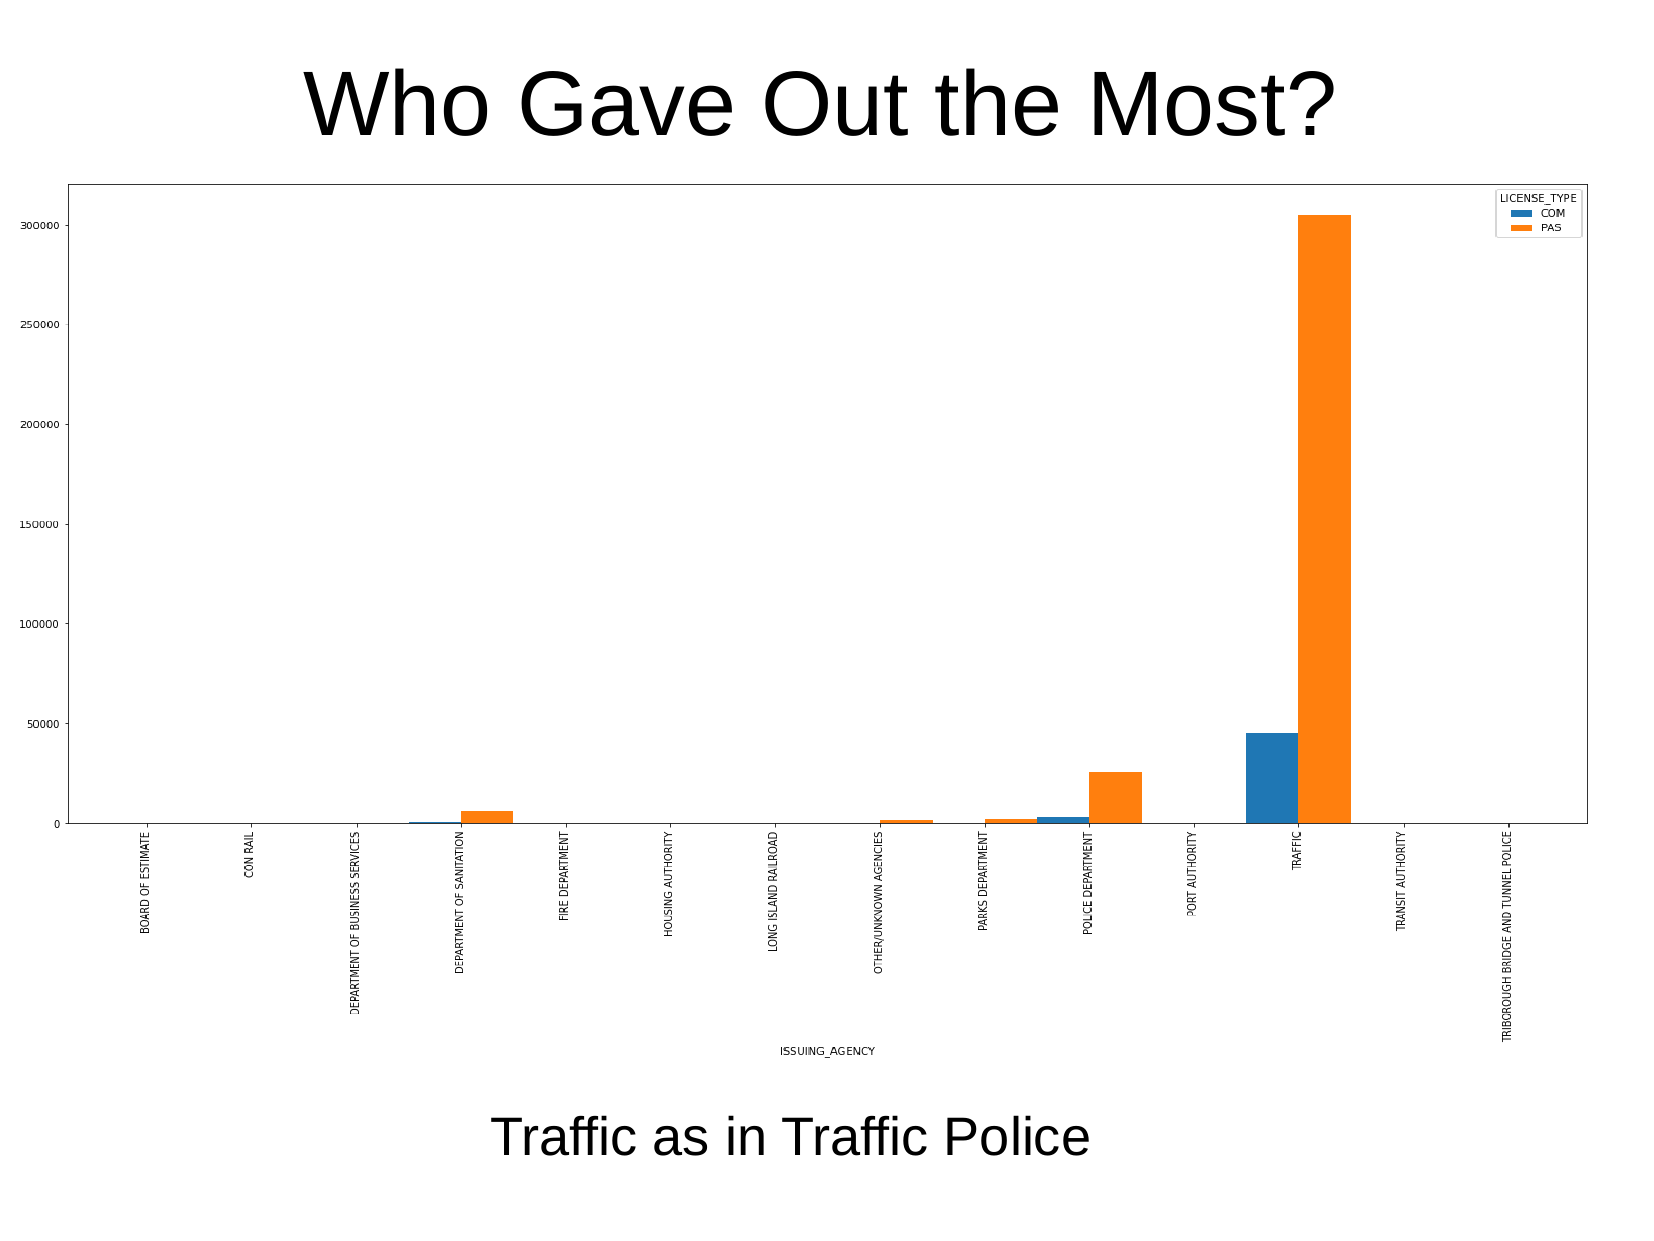

# Who Gave Out the Most?
Traffic as in Traffic Police